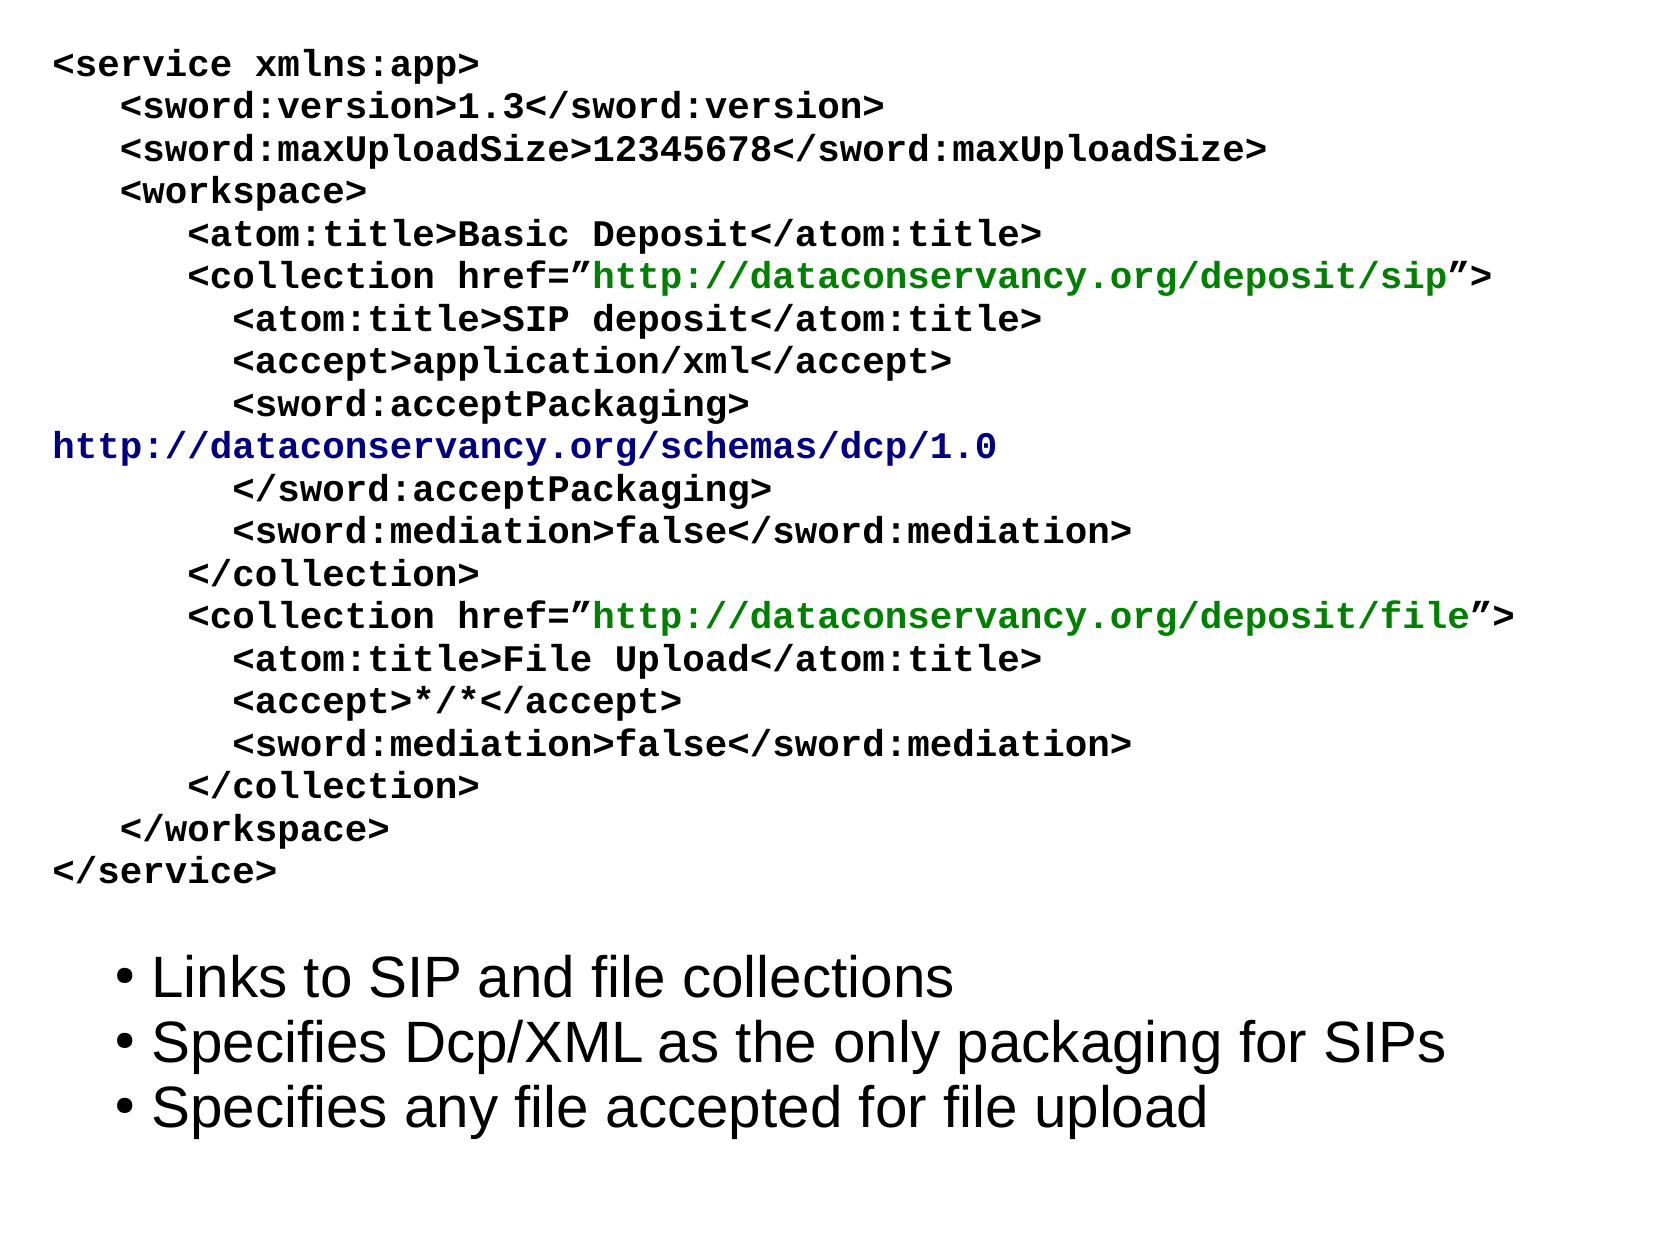

<service xmlns:app>
 <sword:version>1.3</sword:version>
 <sword:maxUploadSize>12345678</sword:maxUploadSize>
 <workspace>
 <atom:title>Basic Deposit</atom:title>
 <collection href=”http://dataconservancy.org/deposit/sip”>
 <atom:title>SIP deposit</atom:title>
 <accept>application/xml</accept>
 <sword:acceptPackaging>http://dataconservancy.org/schemas/dcp/1.0
 </sword:acceptPackaging>
 <sword:mediation>false</sword:mediation>
 </collection>
 <collection href=”http://dataconservancy.org/deposit/file”>
 <atom:title>File Upload</atom:title>
 <accept>*/*</accept>
 <sword:mediation>false</sword:mediation>
 </collection>
 </workspace>
</service>
 Links to SIP and file collections
 Specifies Dcp/XML as the only packaging for SIPs
 Specifies any file accepted for file upload